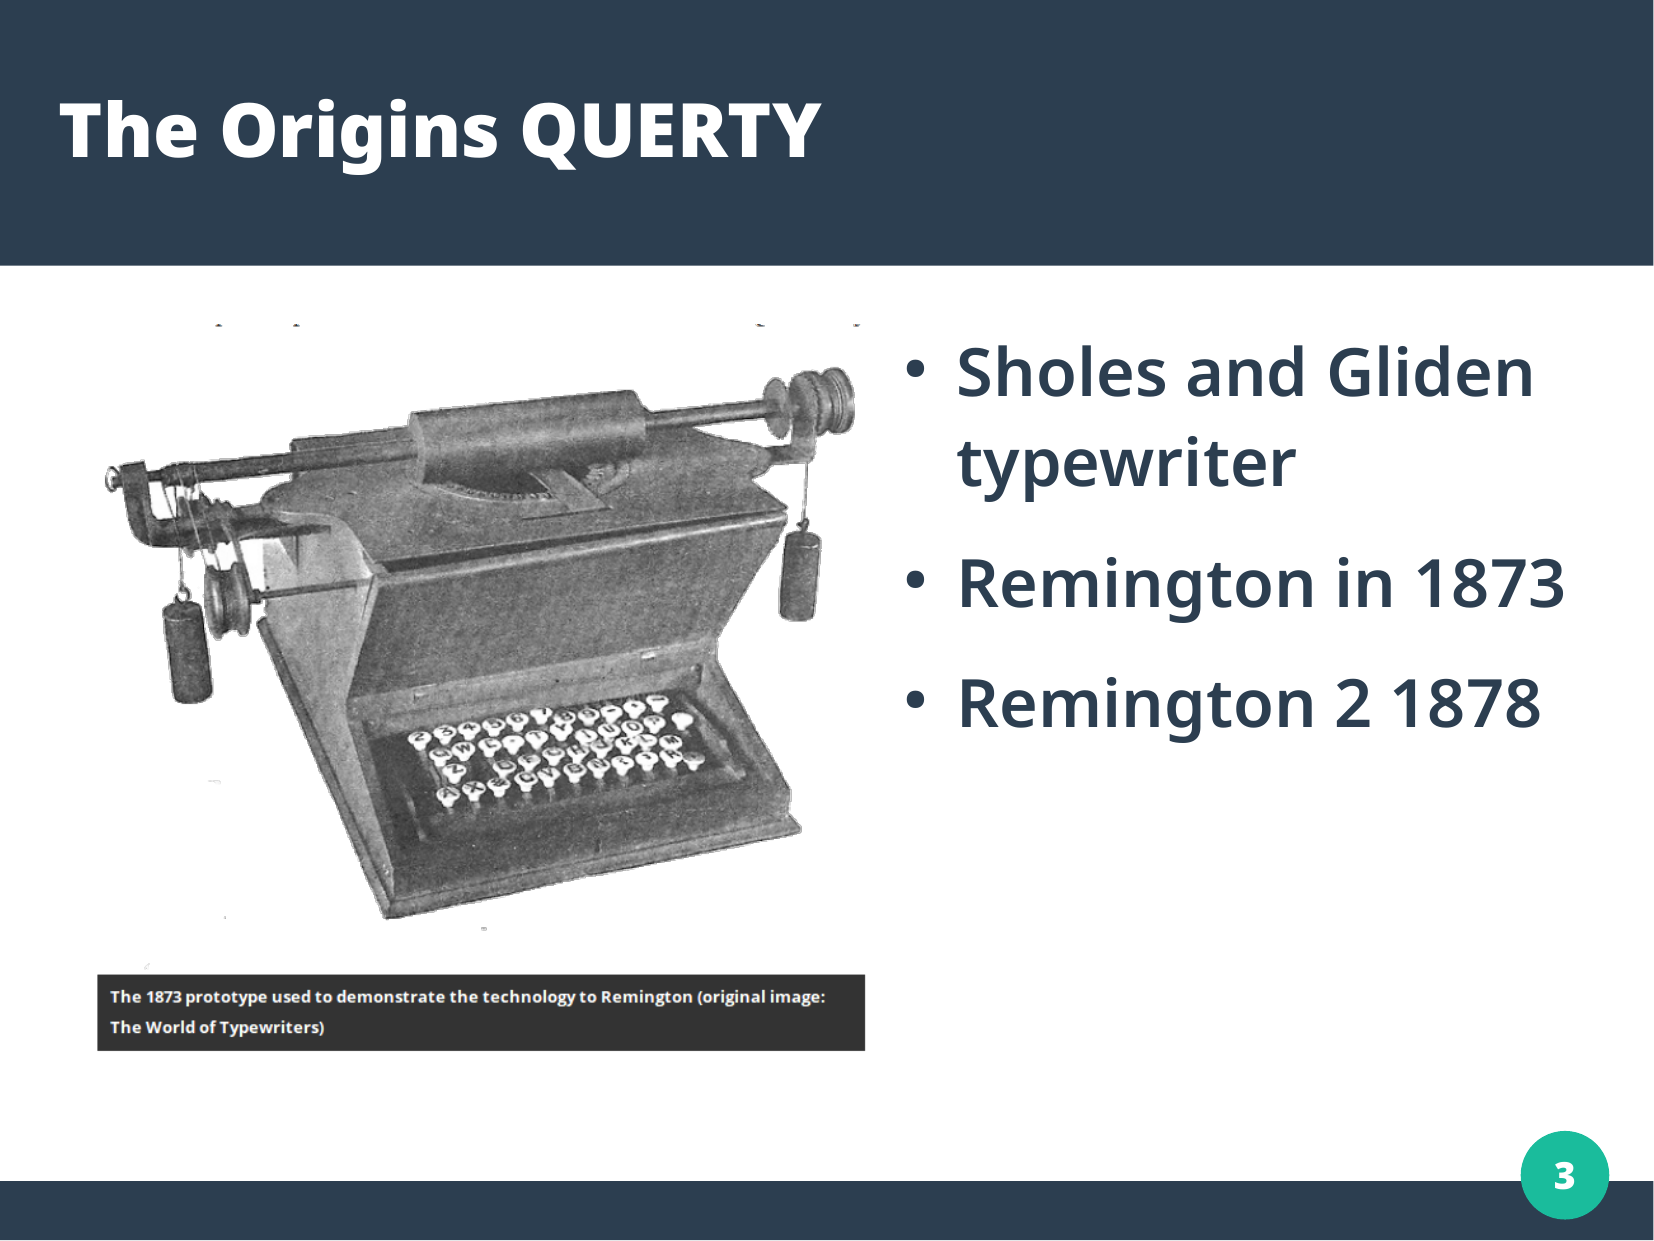

# The Origins QUERTY
Sholes and Gliden typewriter
Remington in 1873
Remington 2 1878
3